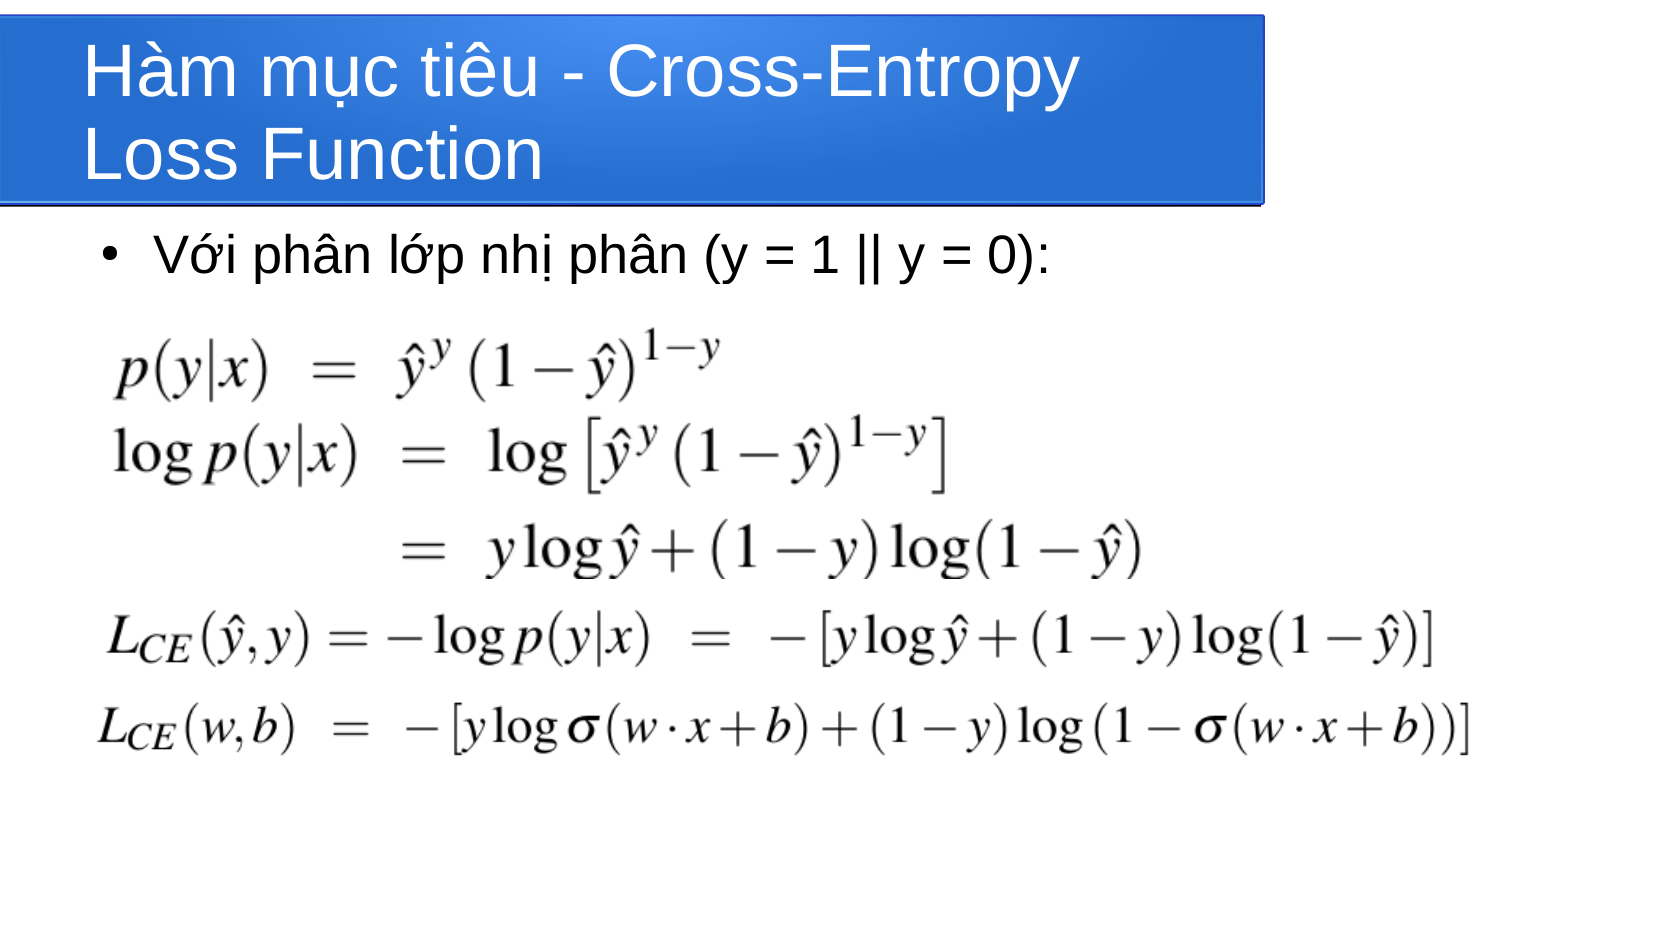

# Hàm mục tiêu - Cross-Entropy Loss Function
Với phân lớp nhị phân (y = 1 || y = 0):